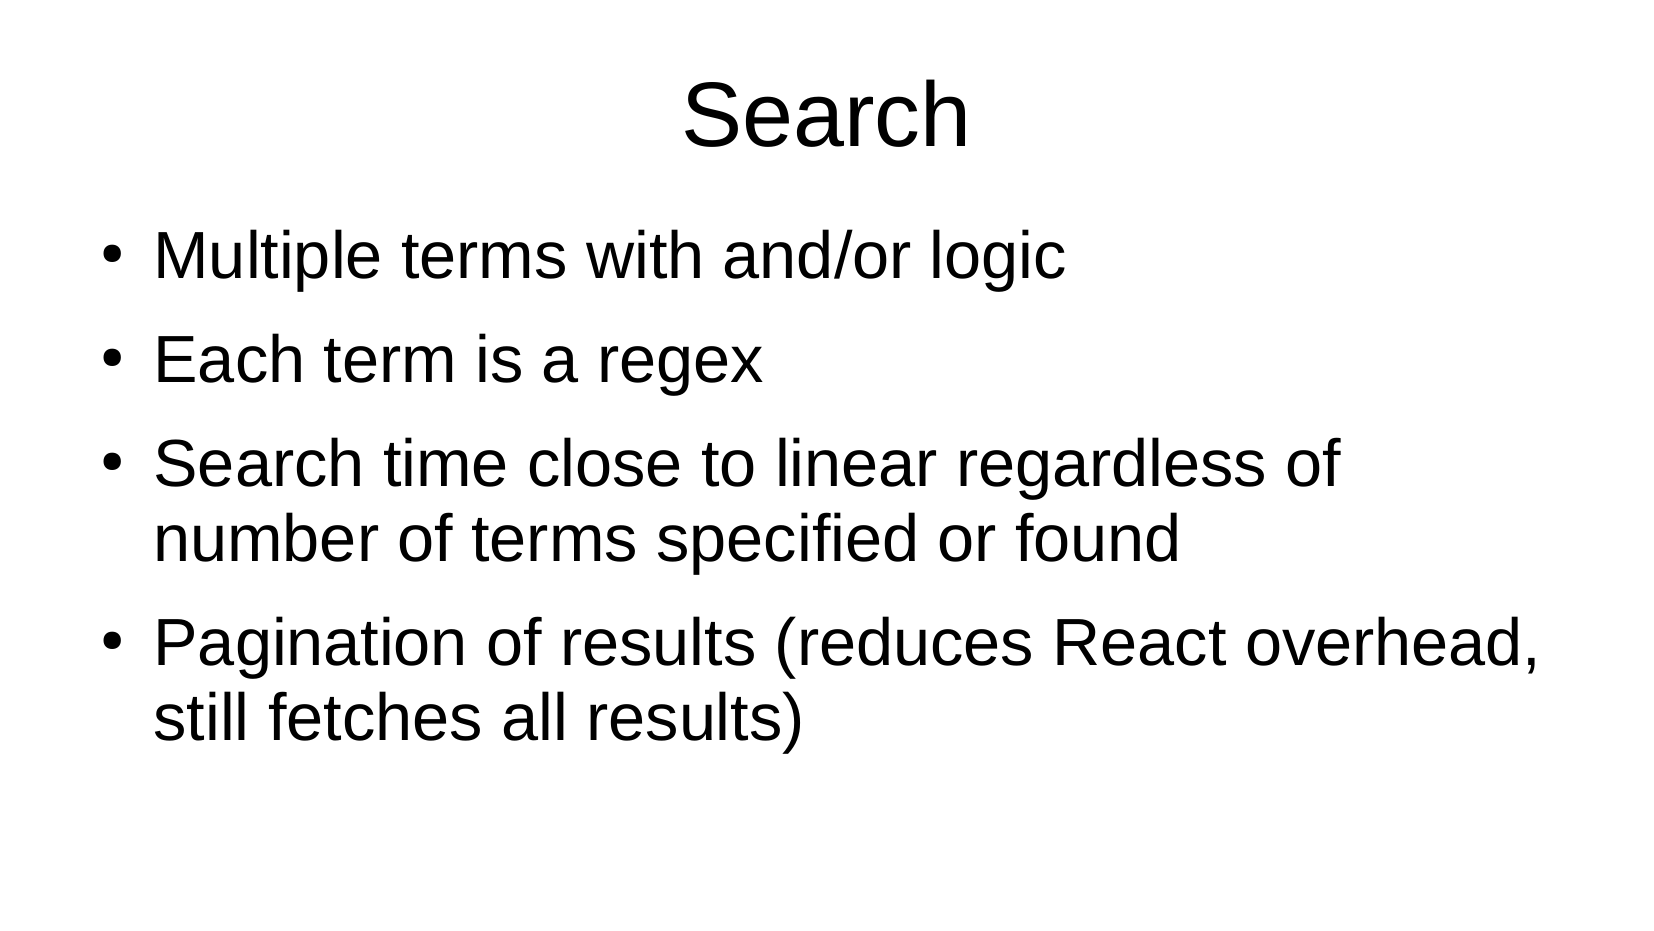

# Search
Multiple terms with and/or logic
Each term is a regex
Search time close to linear regardless of number of terms specified or found
Pagination of results (reduces React overhead, still fetches all results)